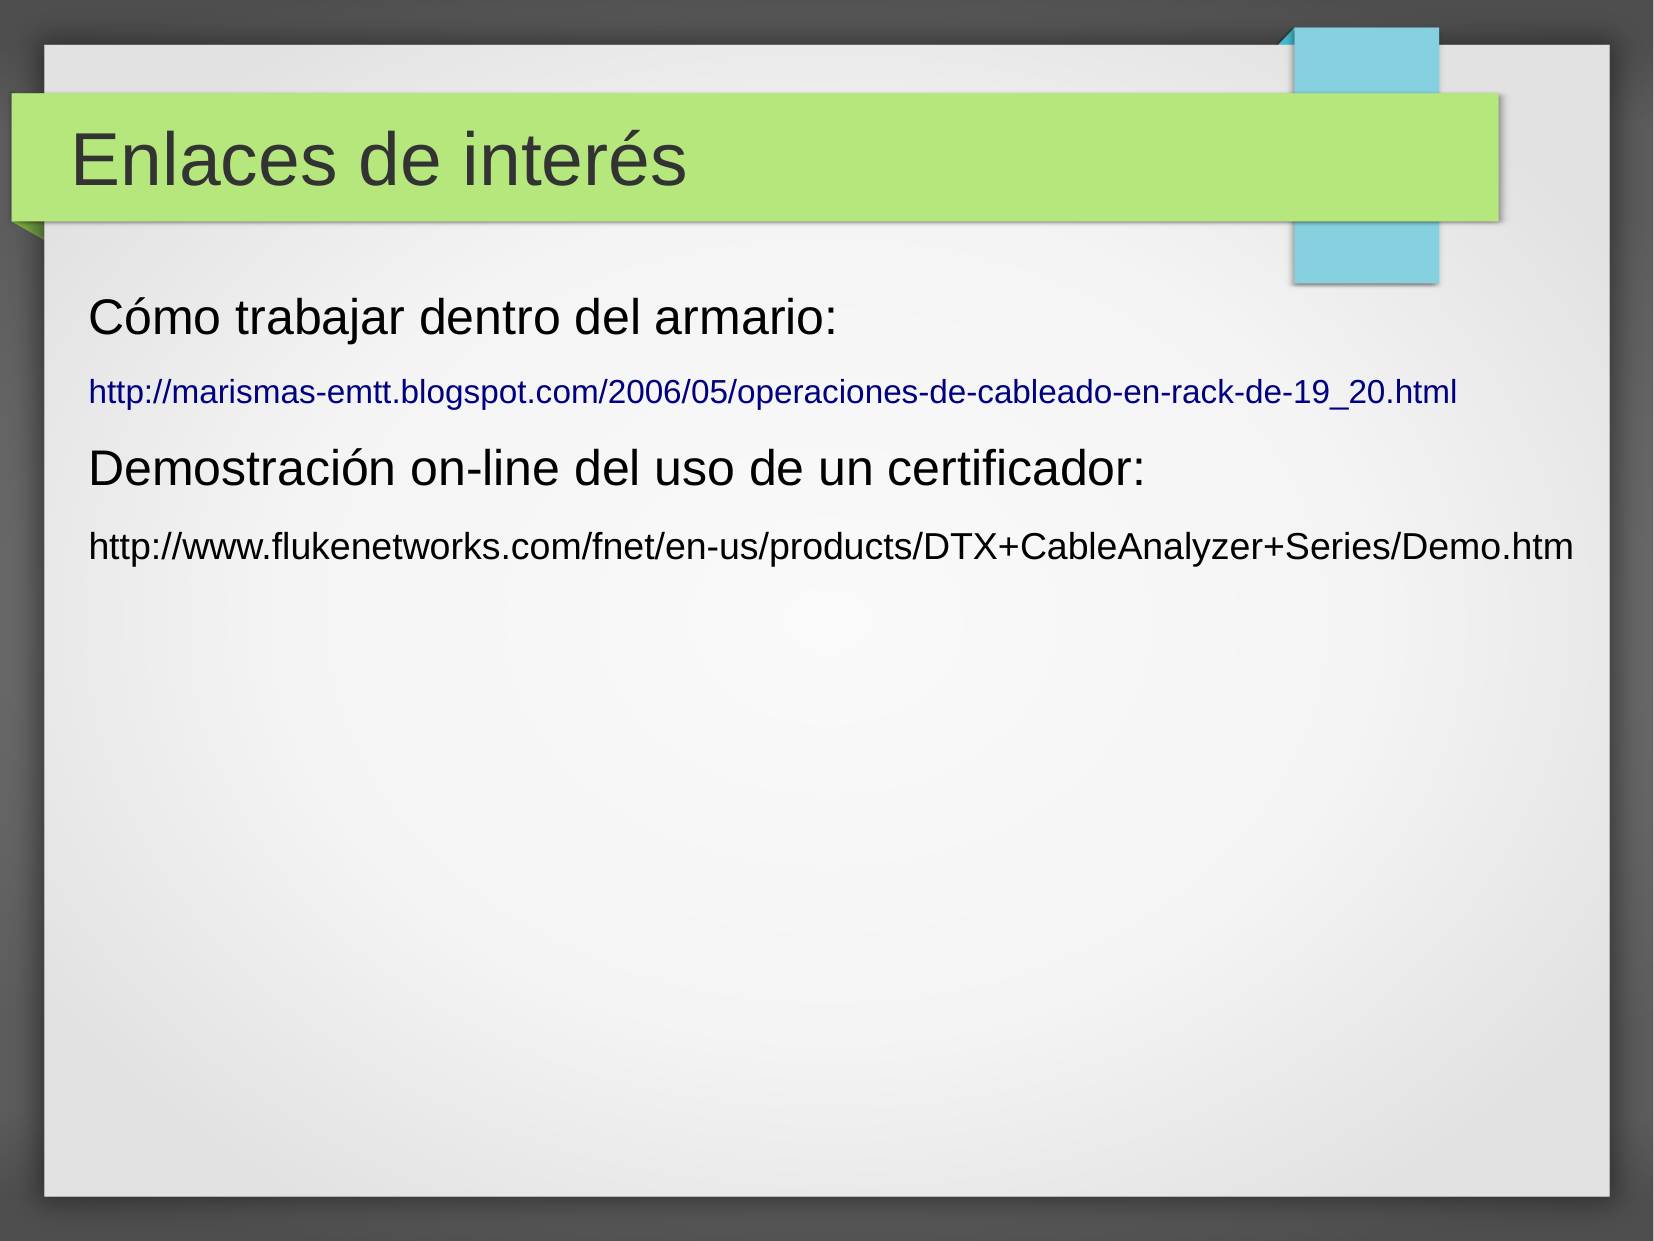

# Enlaces de interés
Cómo trabajar dentro del armario:
http://marismas-emtt.blogspot.com/2006/05/operaciones-de-cableado-en-rack-de-19_20.html
Demostración on-line del uso de un certificador:
http://www.flukenetworks.com/fnet/en-us/products/DTX+CableAnalyzer+Series/Demo.htm